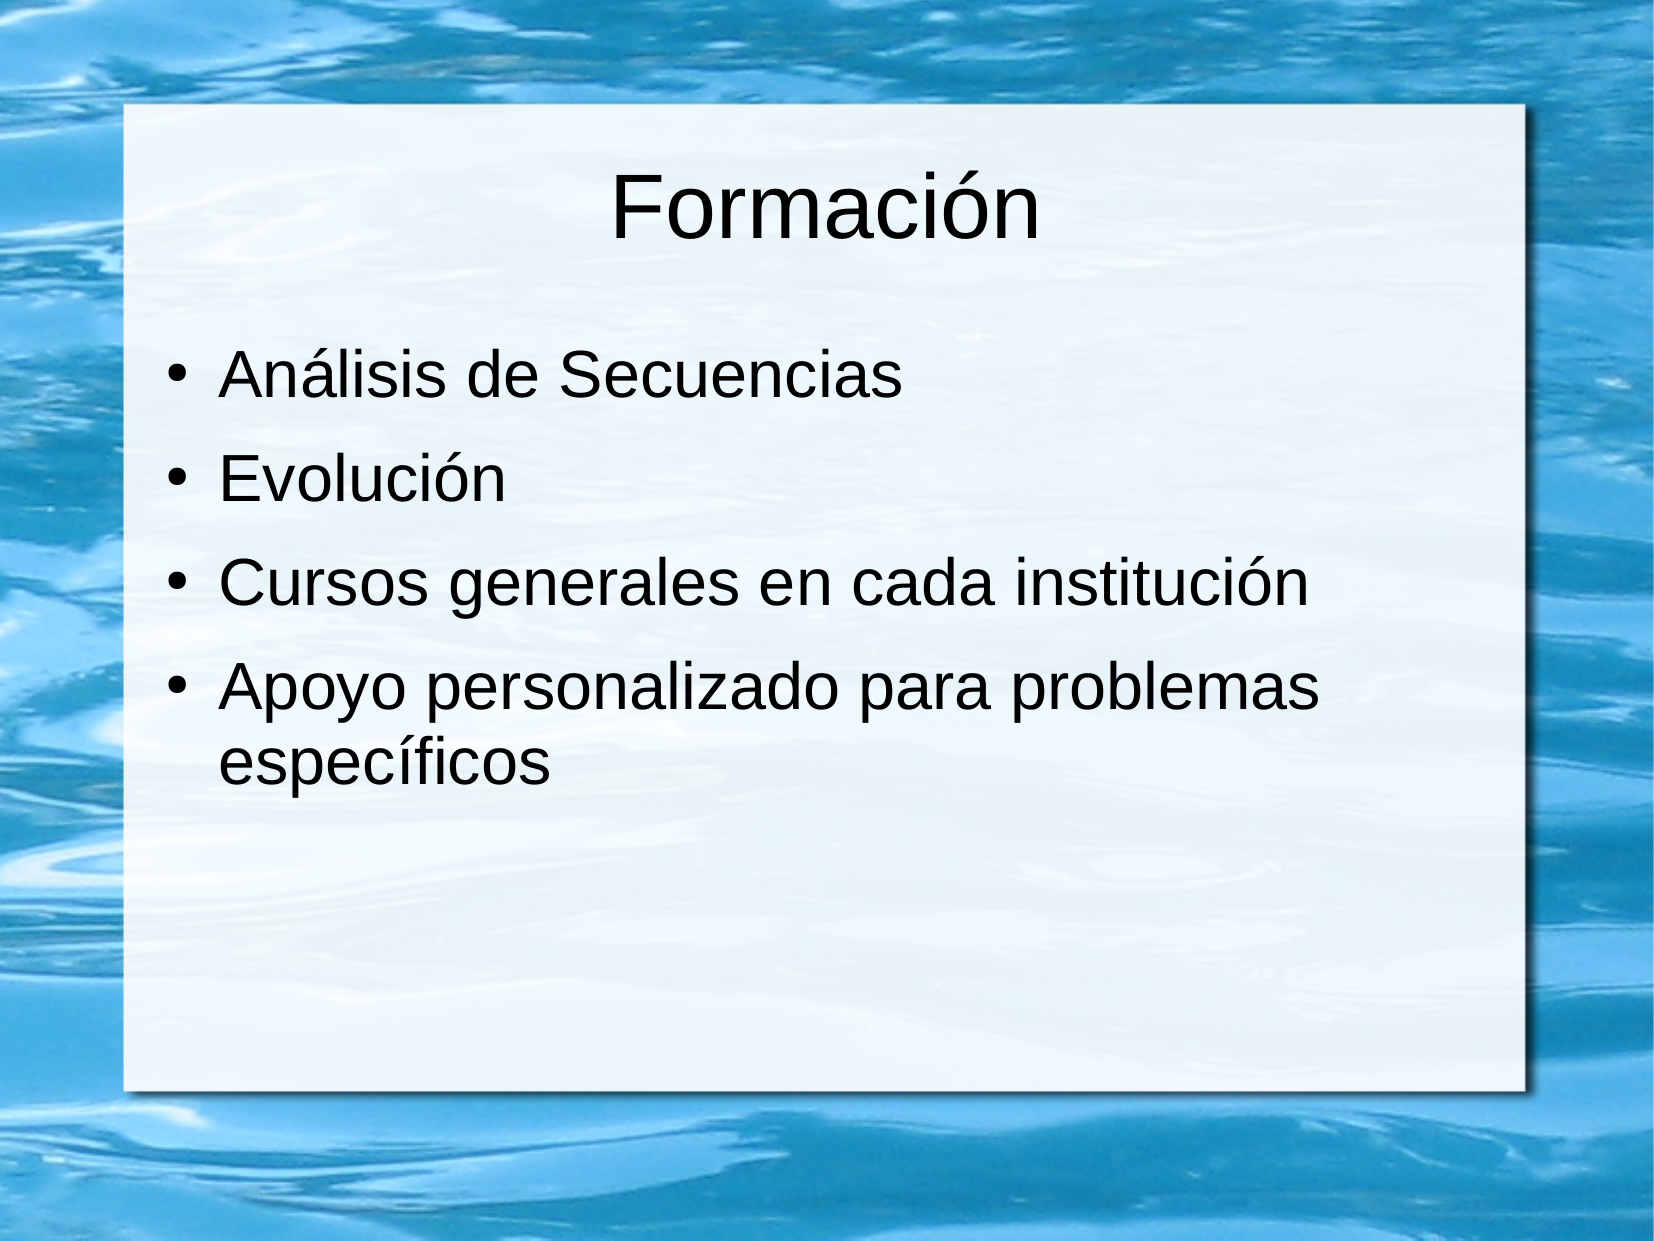

# Formación
Análisis de Secuencias
Evolución
Cursos generales en cada institución
Apoyo personalizado para problemas específicos